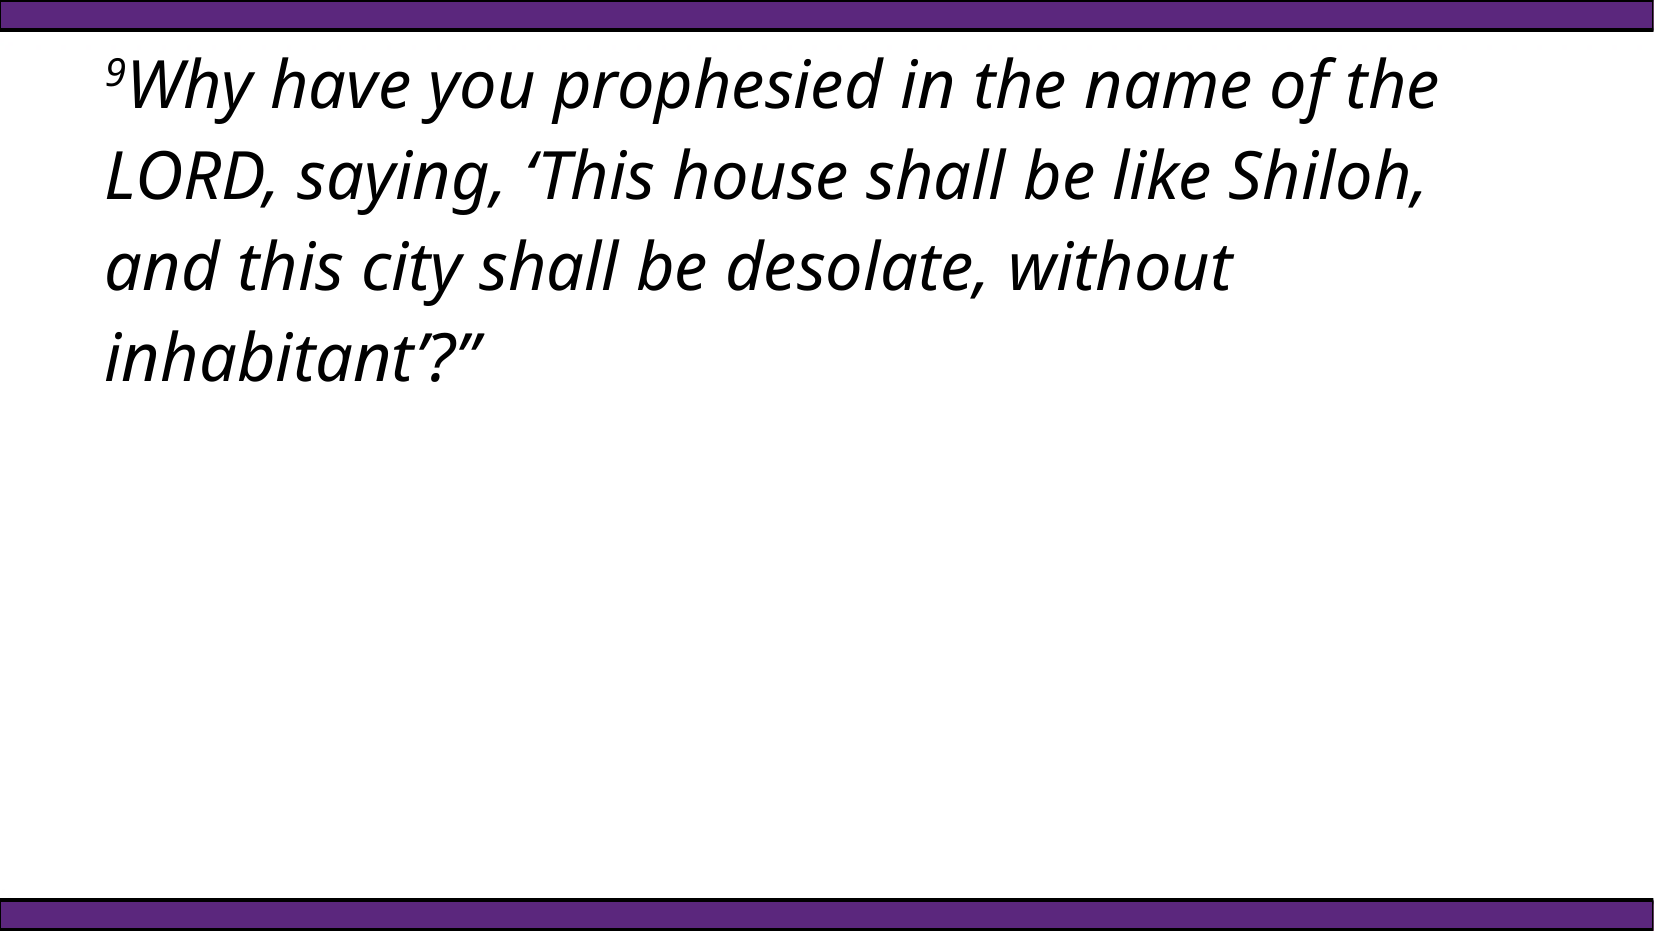

9Why have you prophesied in the name of the LORD, saying, ‘This house shall be like Shiloh, and this city shall be desolate, without inhabitant’?”